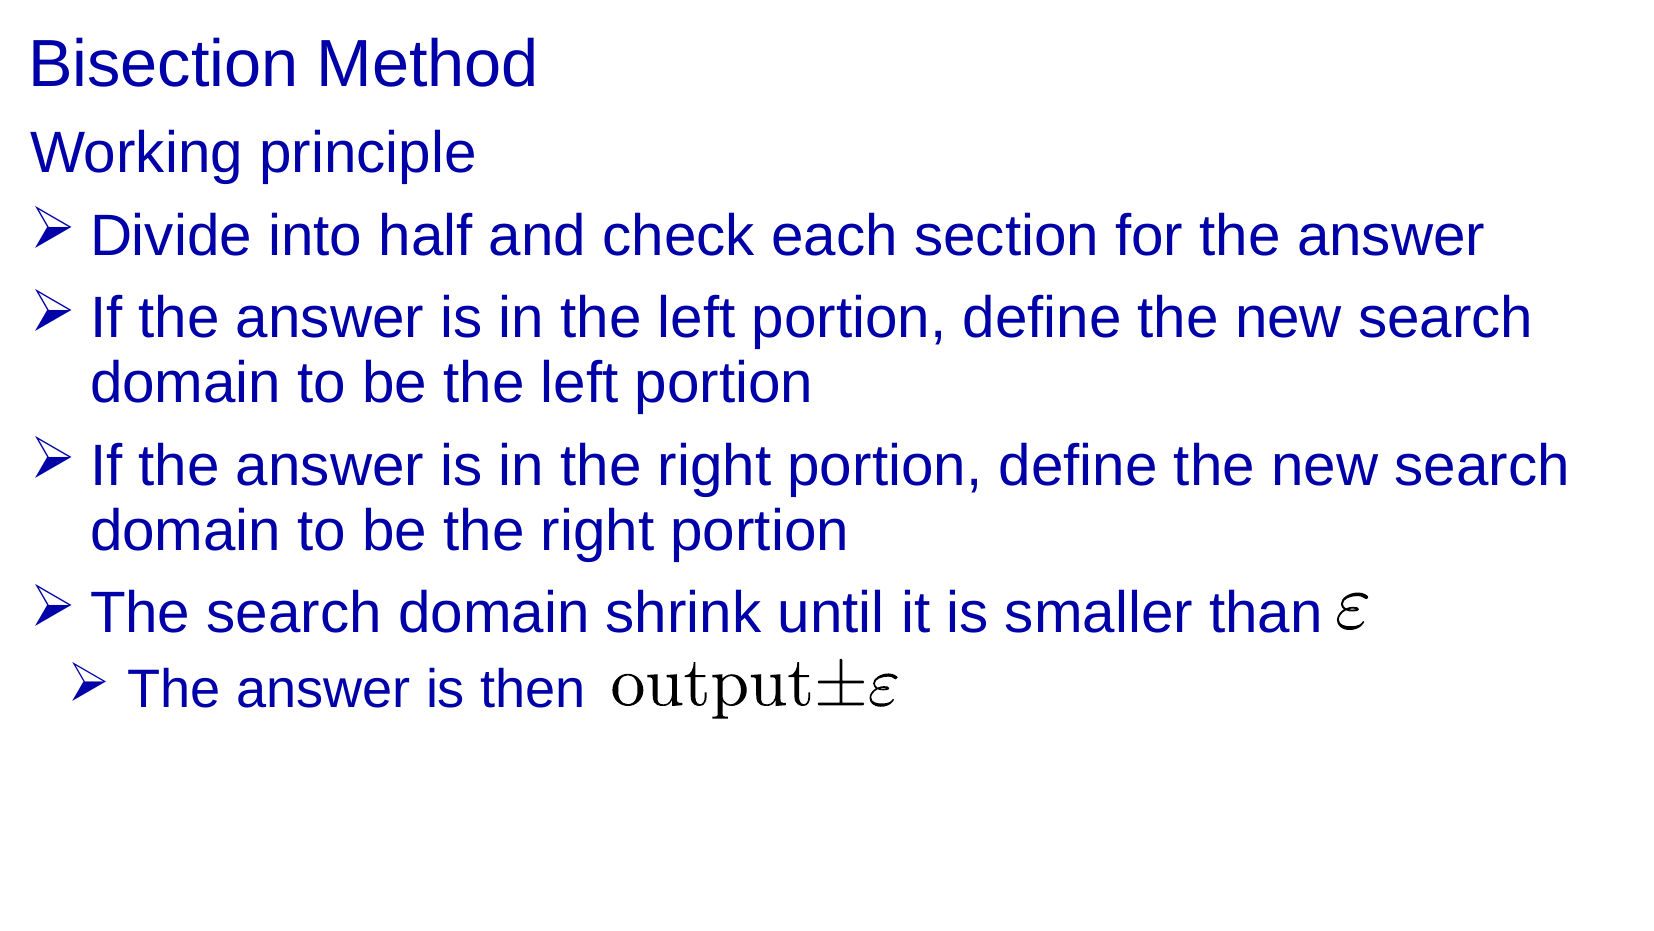

# Bisection Method
Working principle
Divide into half and check each section for the answer
If the answer is in the left portion, define the new search domain to be the left portion
If the answer is in the right portion, define the new search domain to be the right portion
The search domain shrink until it is smaller than
The answer is then